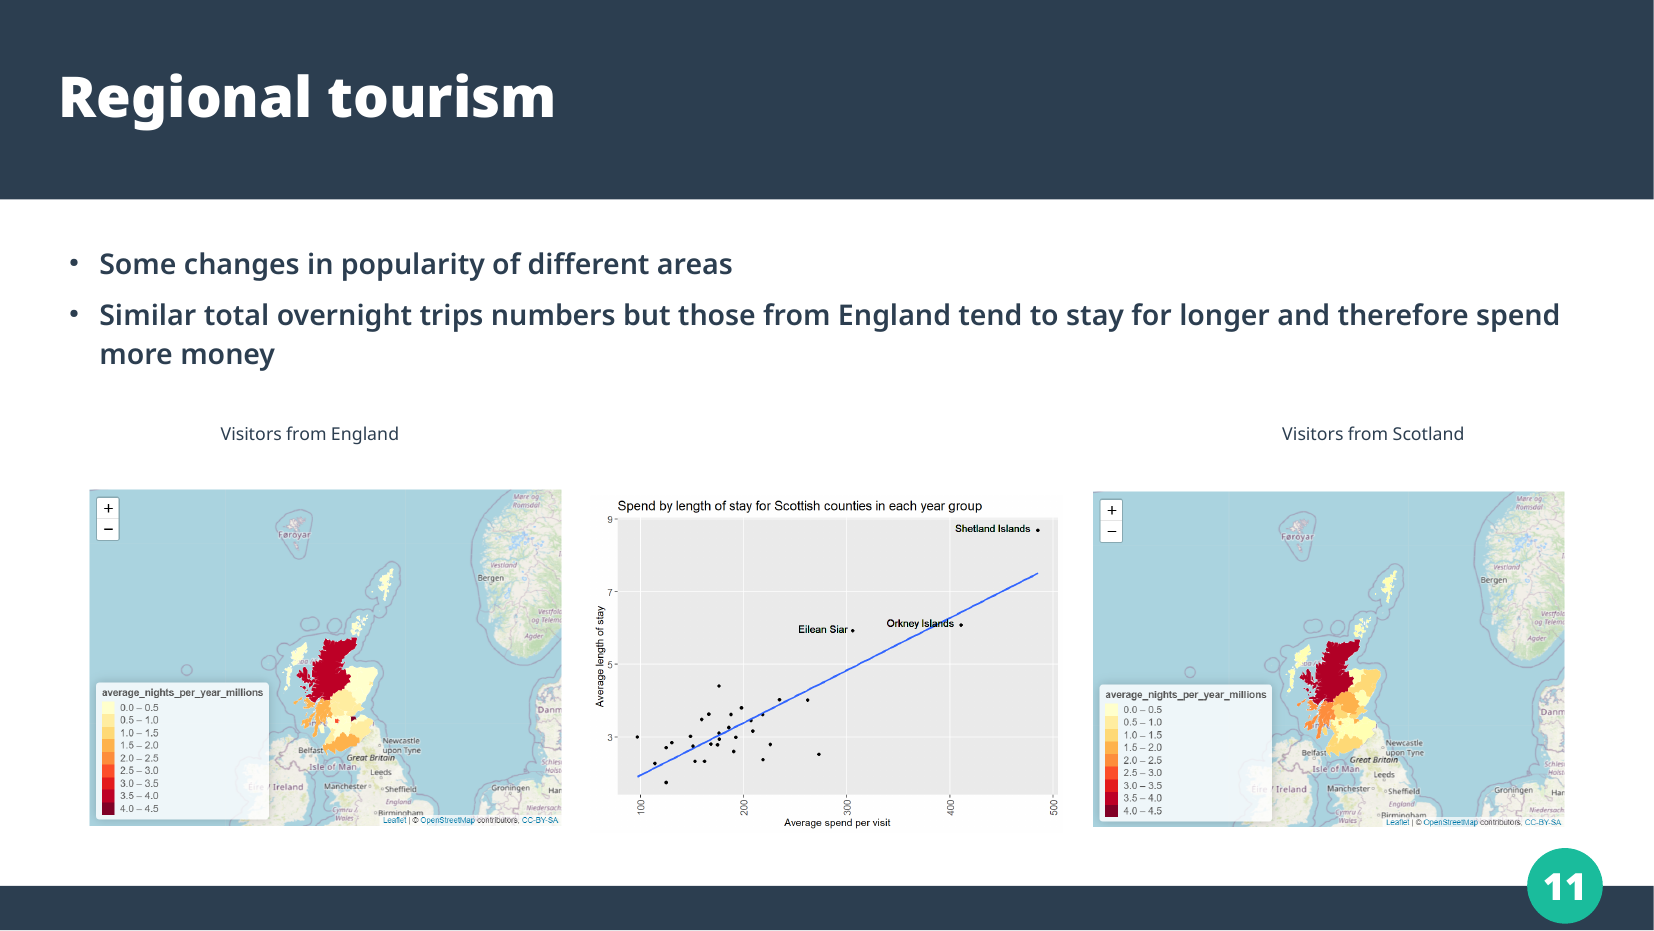

# Regional tourism
Some changes in popularity of different areas
Similar total overnight trips numbers but those from England tend to stay for longer and therefore spend more money
Visitors from England																						 Visitors from Scotland